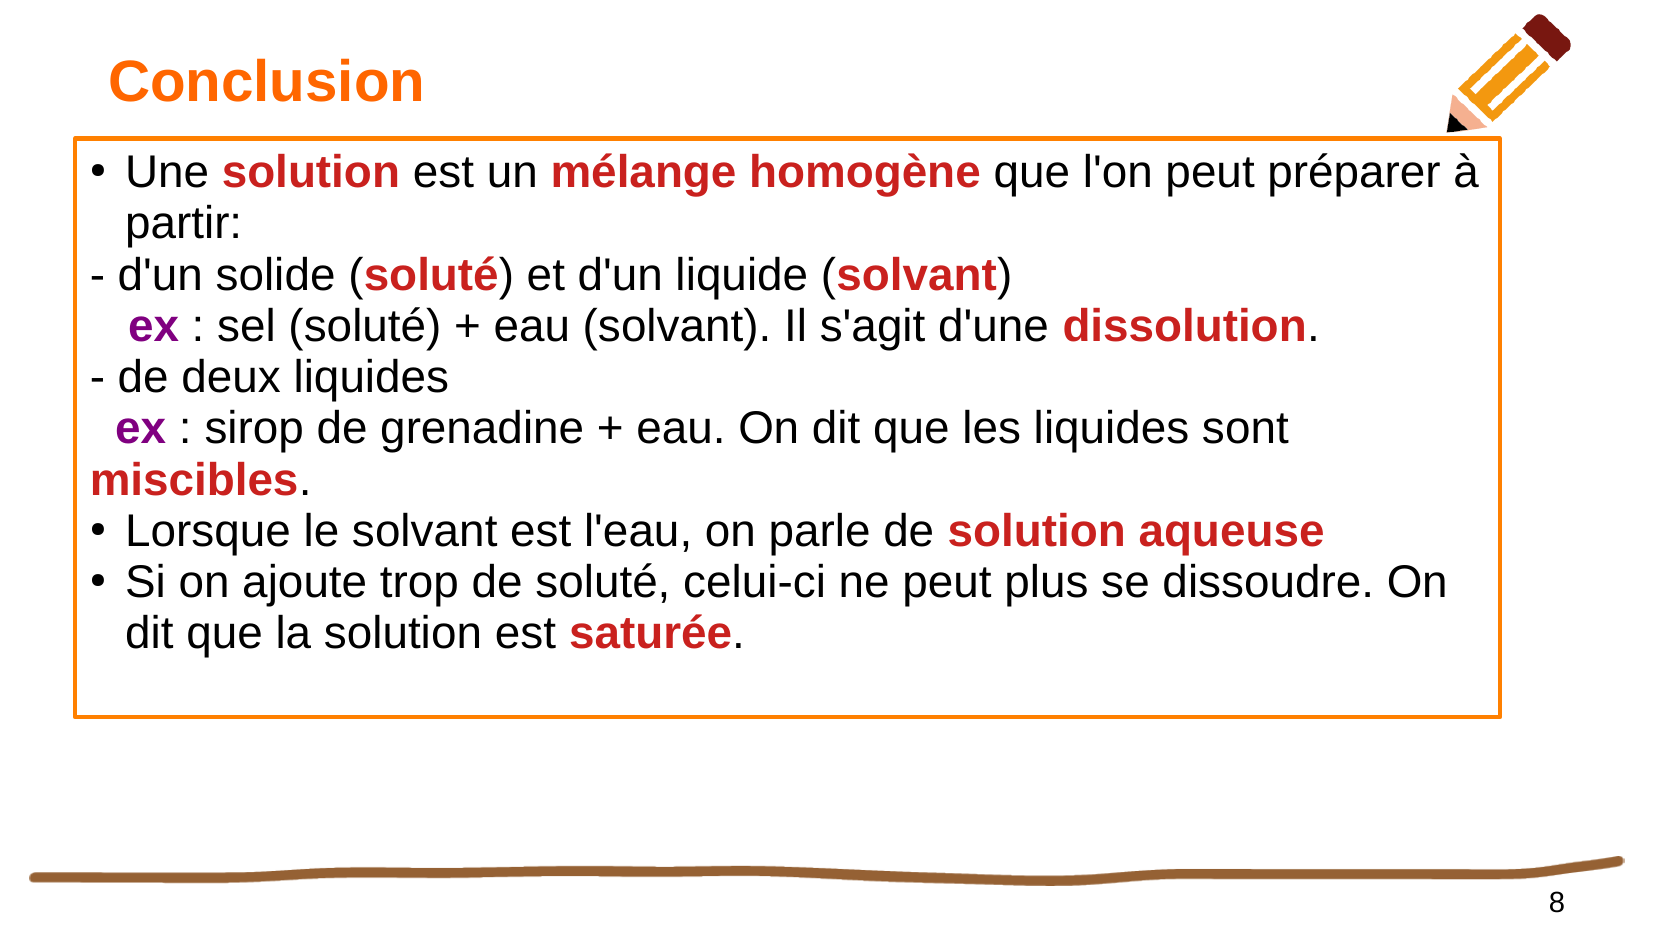

# Conclusion
Une solution est un mélange homogène que l'on peut préparer à partir:
- d'un solide (soluté) et d'un liquide (solvant)
 ex : sel (soluté) + eau (solvant). Il s'agit d'une dissolution.
- de deux liquides
 ex : sirop de grenadine + eau. On dit que les liquides sont miscibles.
Lorsque le solvant est l'eau, on parle de solution aqueuse
Si on ajoute trop de soluté, celui-ci ne peut plus se dissoudre. On dit que la solution est saturée.
8